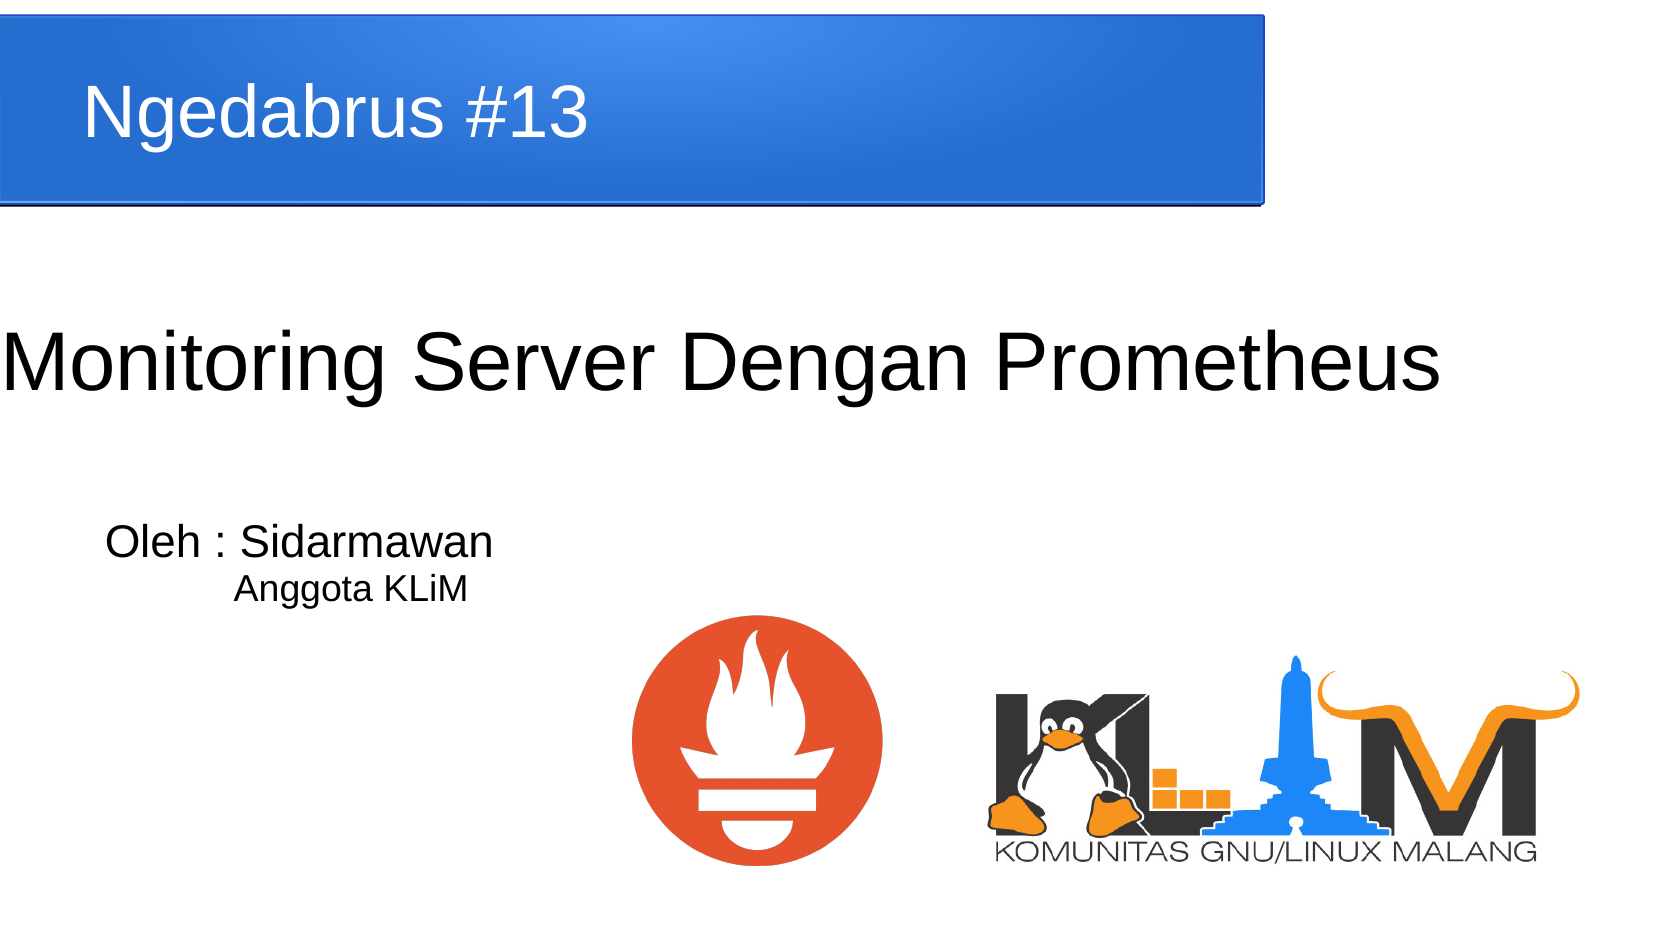

# Ngedabrus #13
Monitoring Server Dengan Prometheus
Oleh : Sidarmawan
 Anggota KLiM